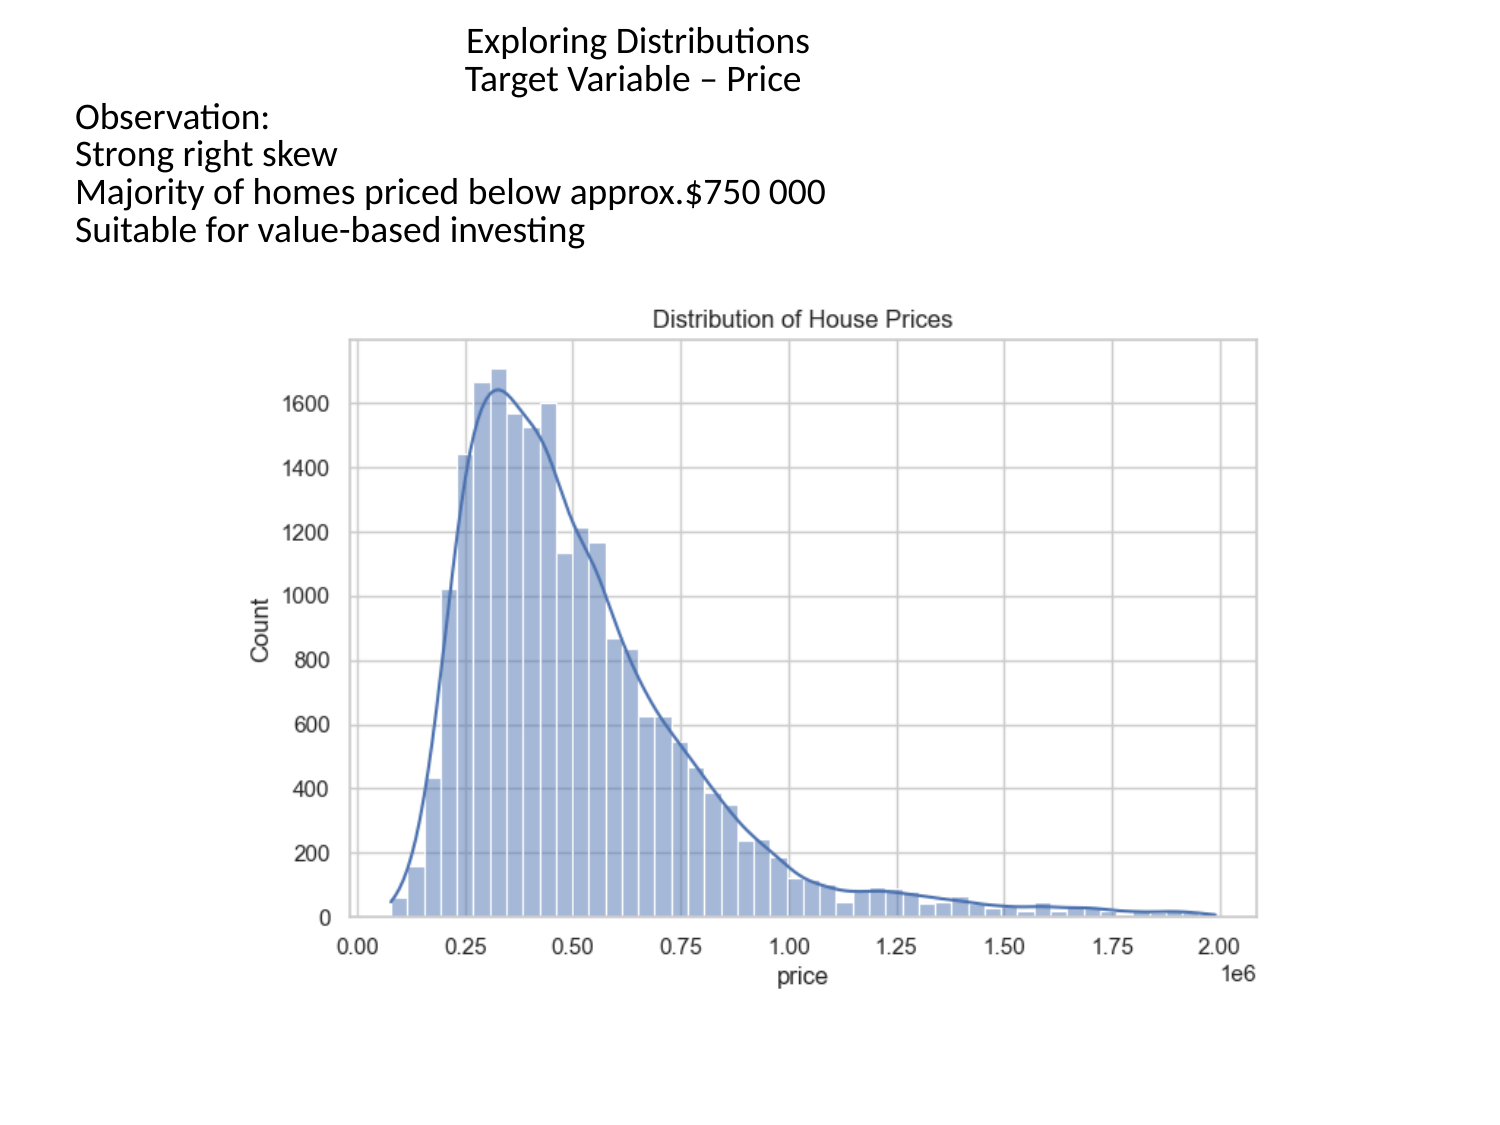

# Exploring Distributions Target Variable – Price Observation: Strong right skew Majority of homes priced below approx.$750 000 Suitable for value-based investing